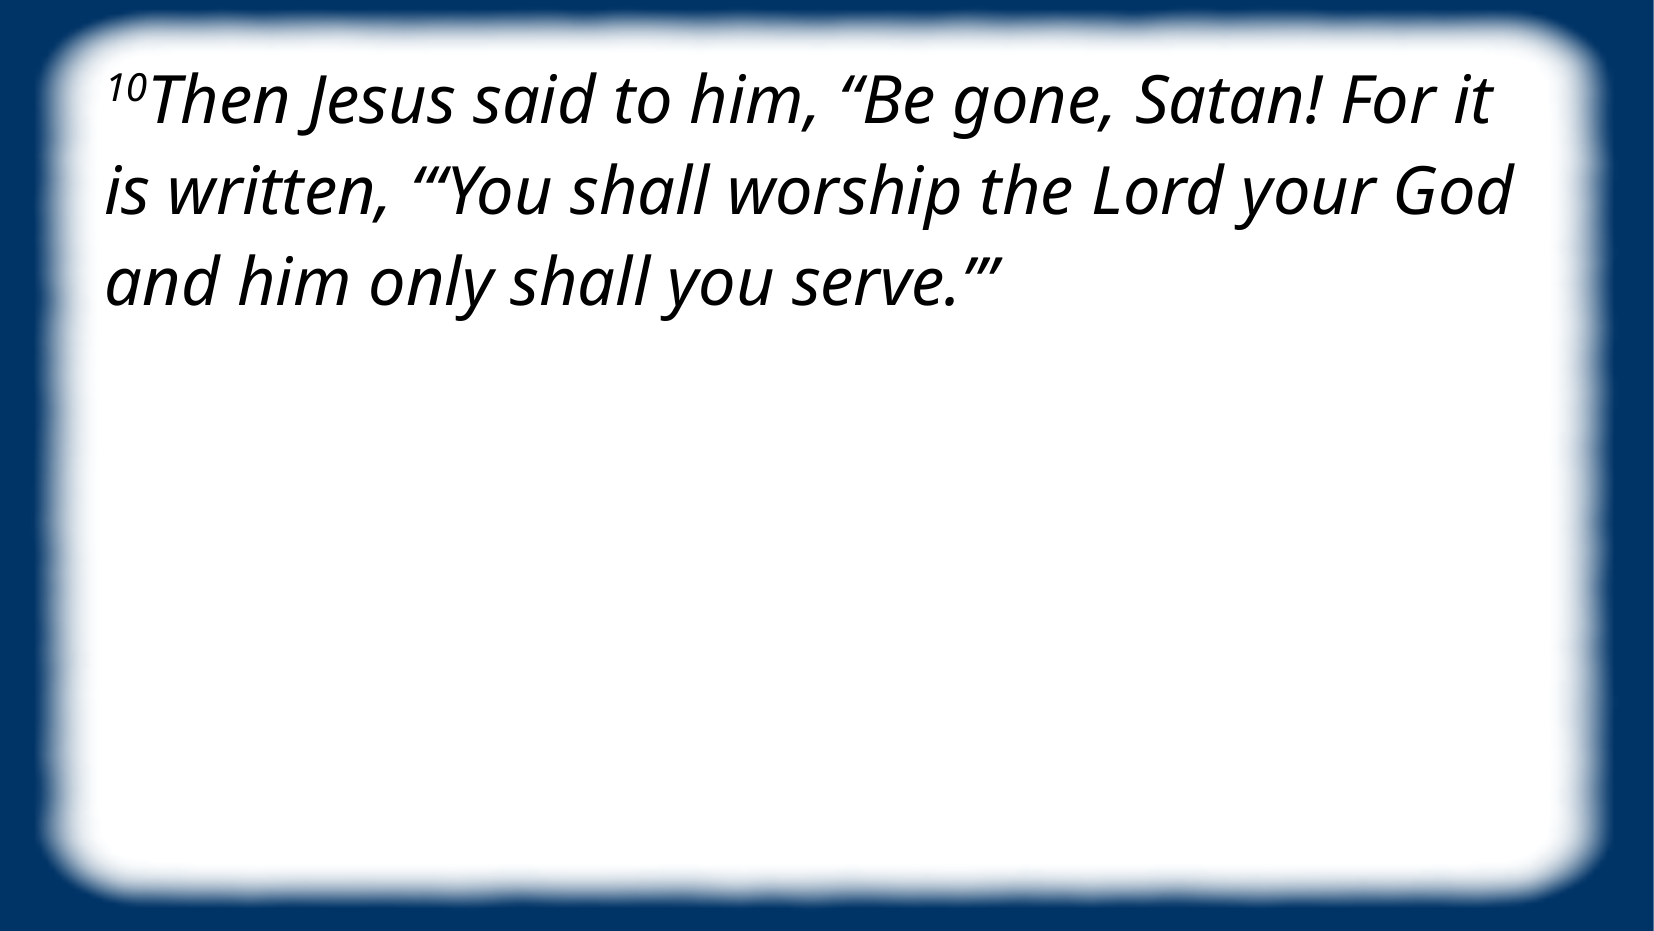

10Then Jesus said to him, “Be gone, Satan! For it is written, “‘You shall worship the Lord your God and him only shall you serve.’”